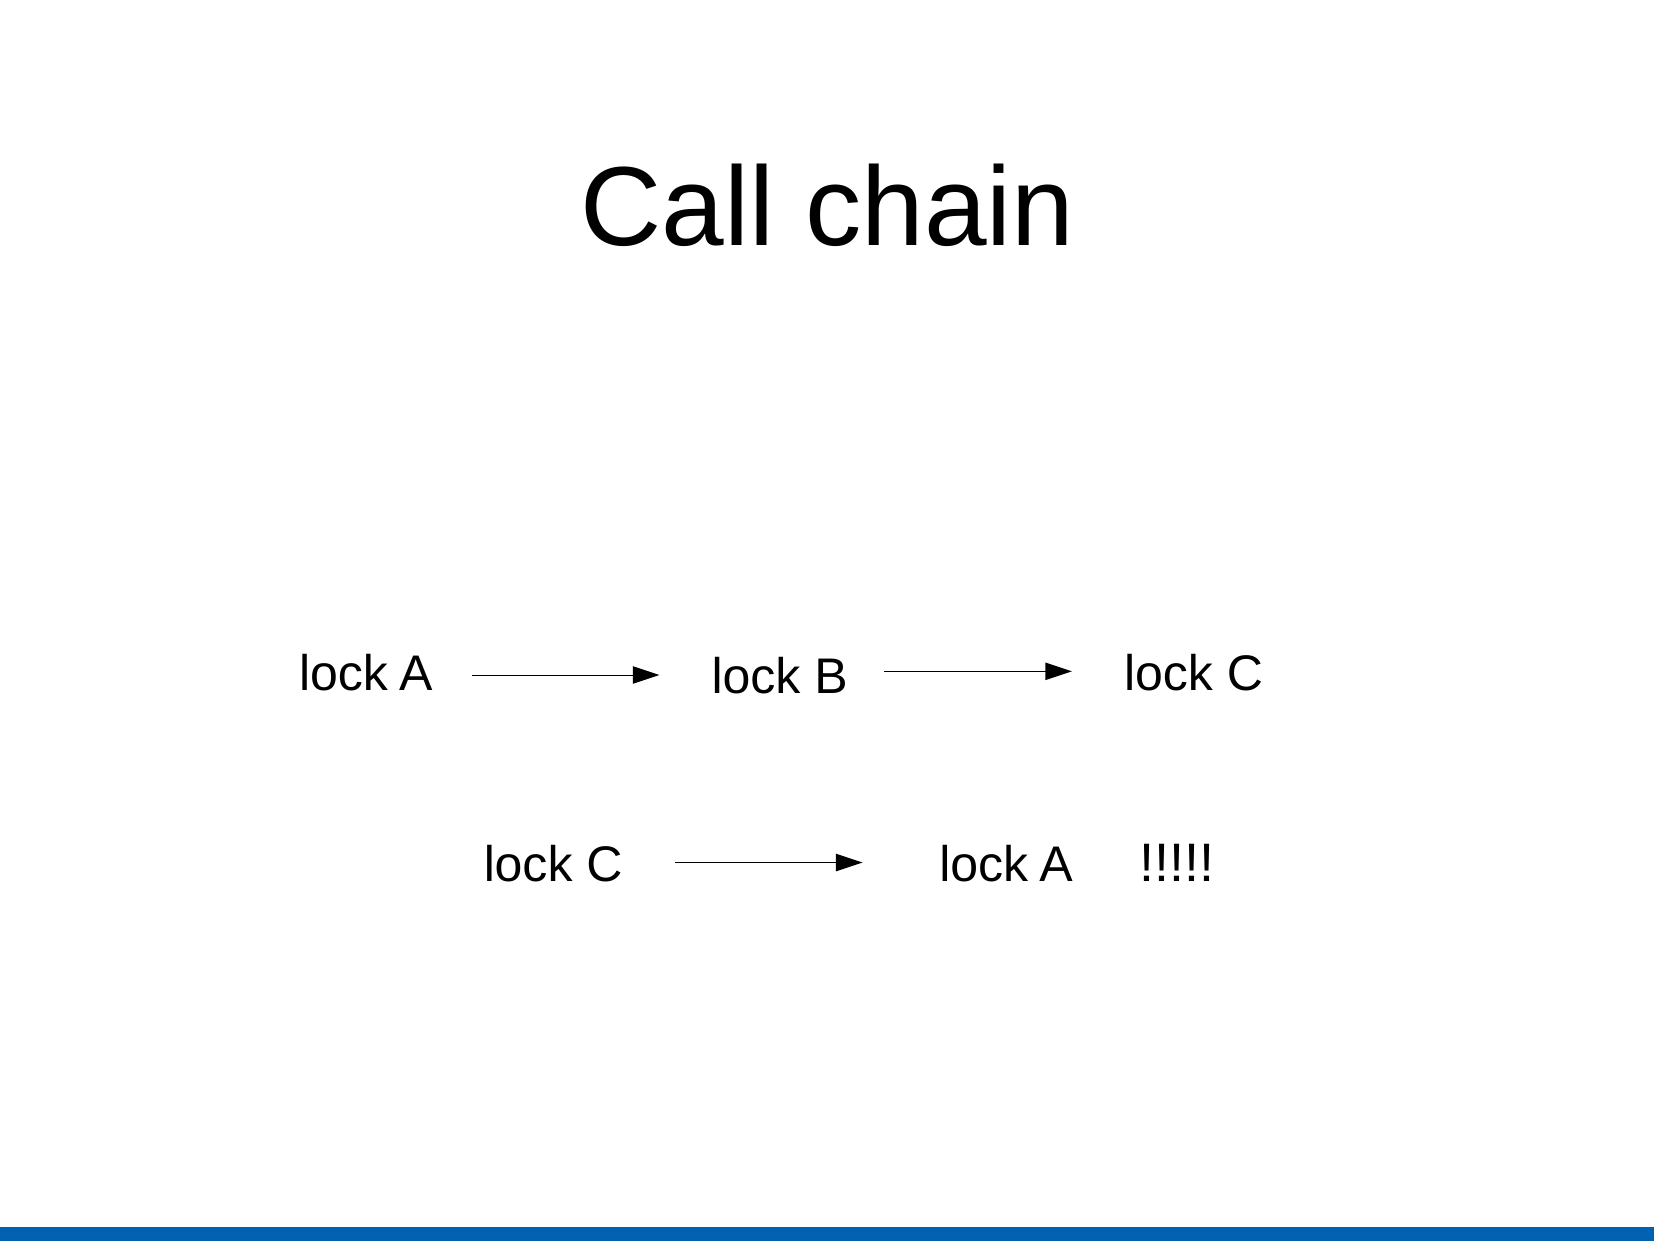

# Call chain
lock A
lock C
lock B
!!!!!
lock C
lock A